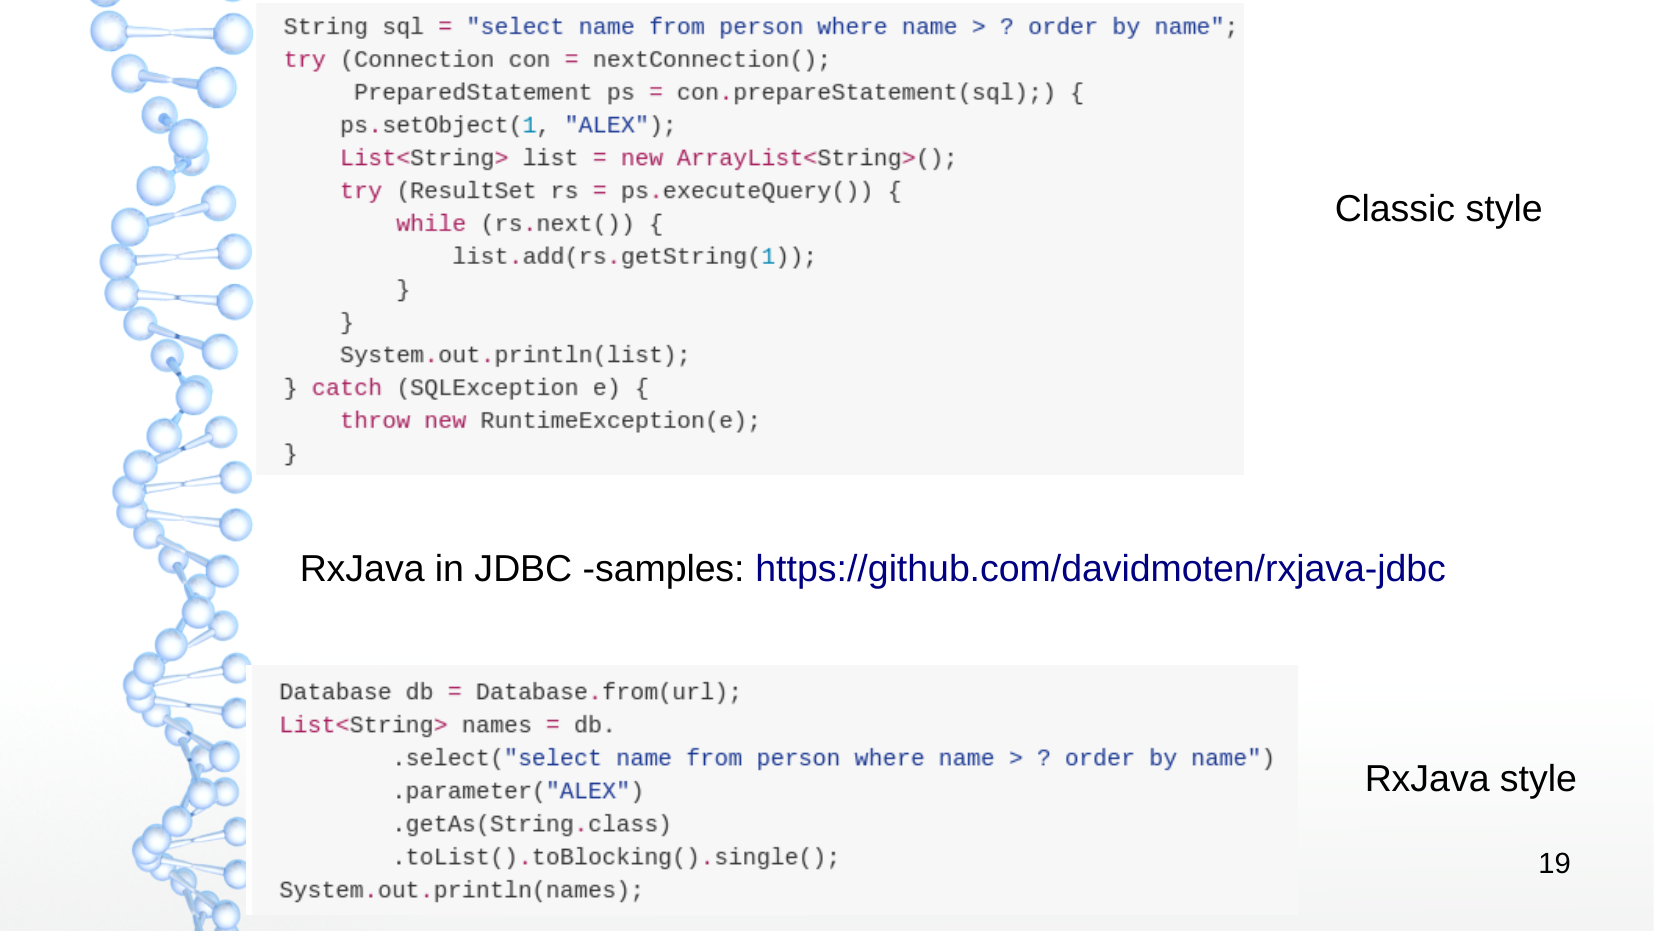

Classic style
RxJava in JDBC -samples: https://github.com/davidmoten/rxjava-jdbc
RxJava style
19